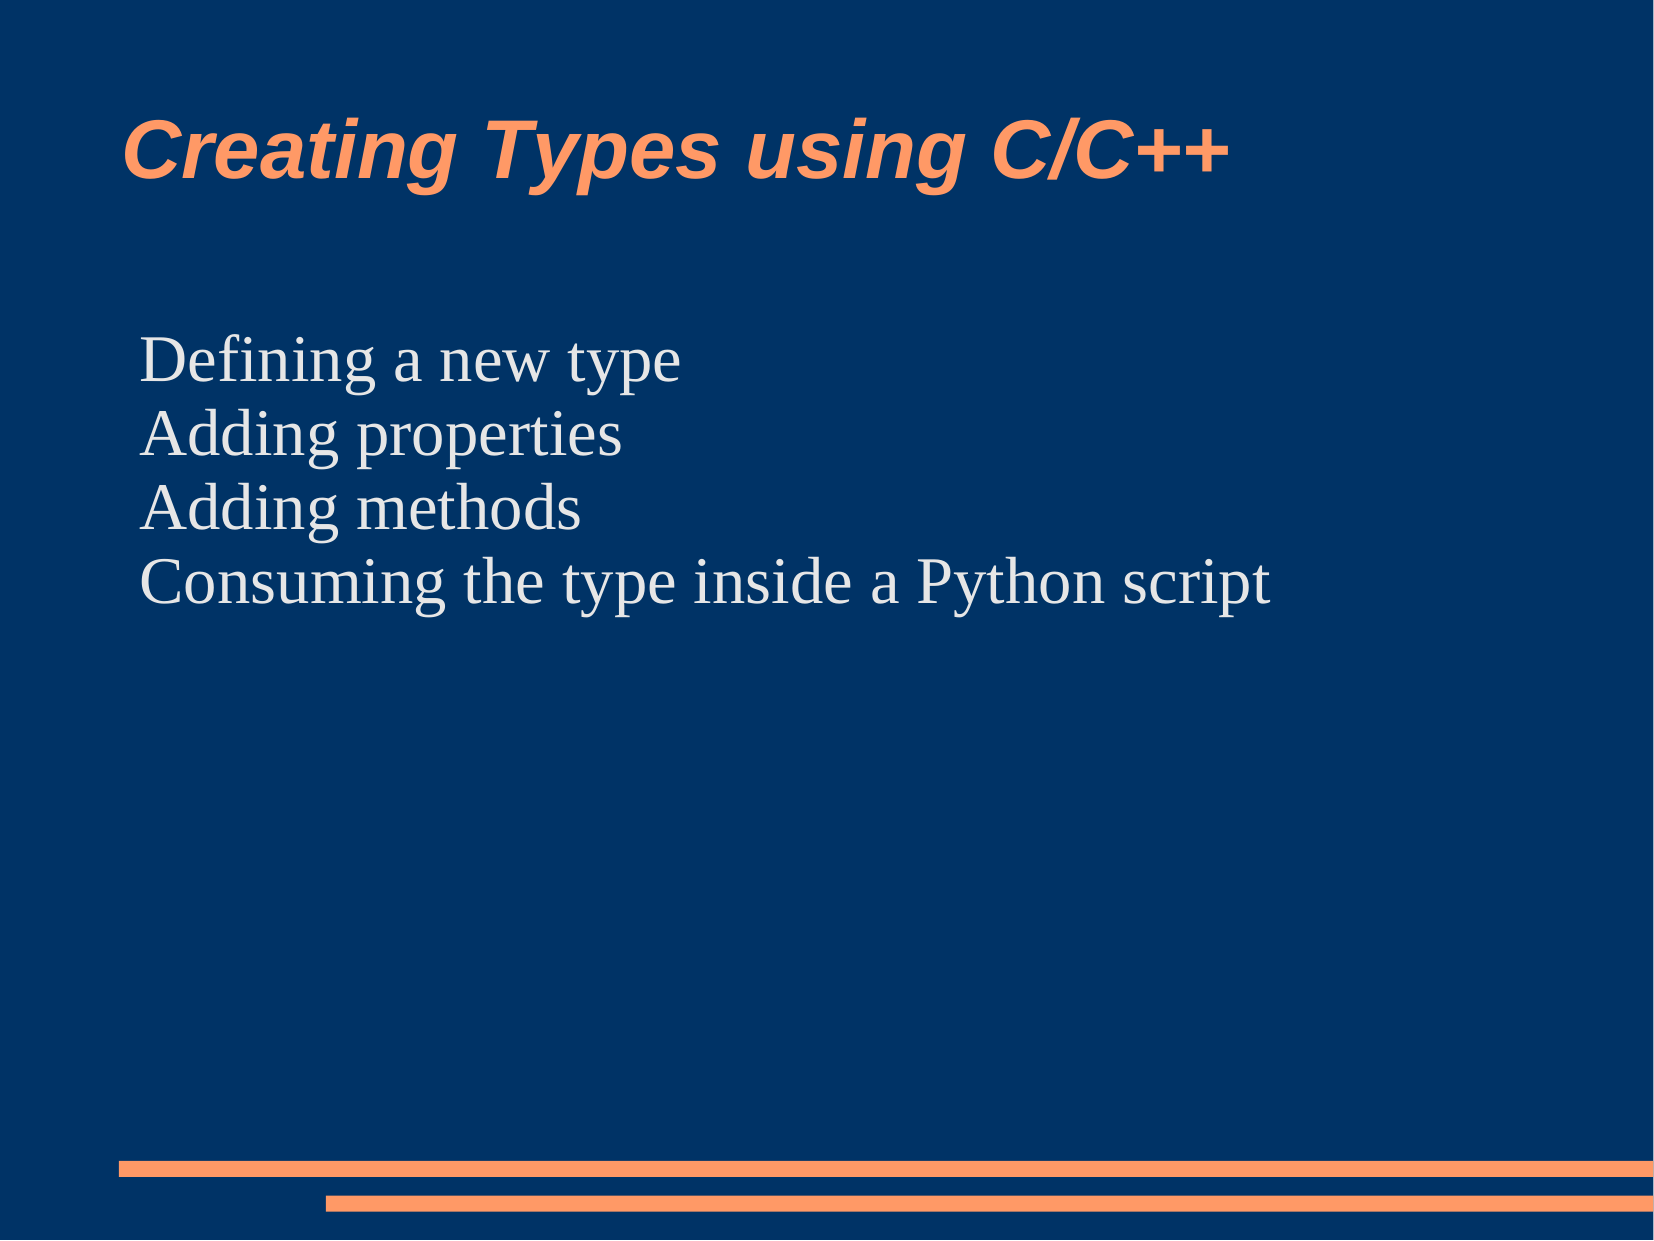

# Creating Types using C/C++
Defining a new type
Adding properties
Adding methods
Consuming the type inside a Python script